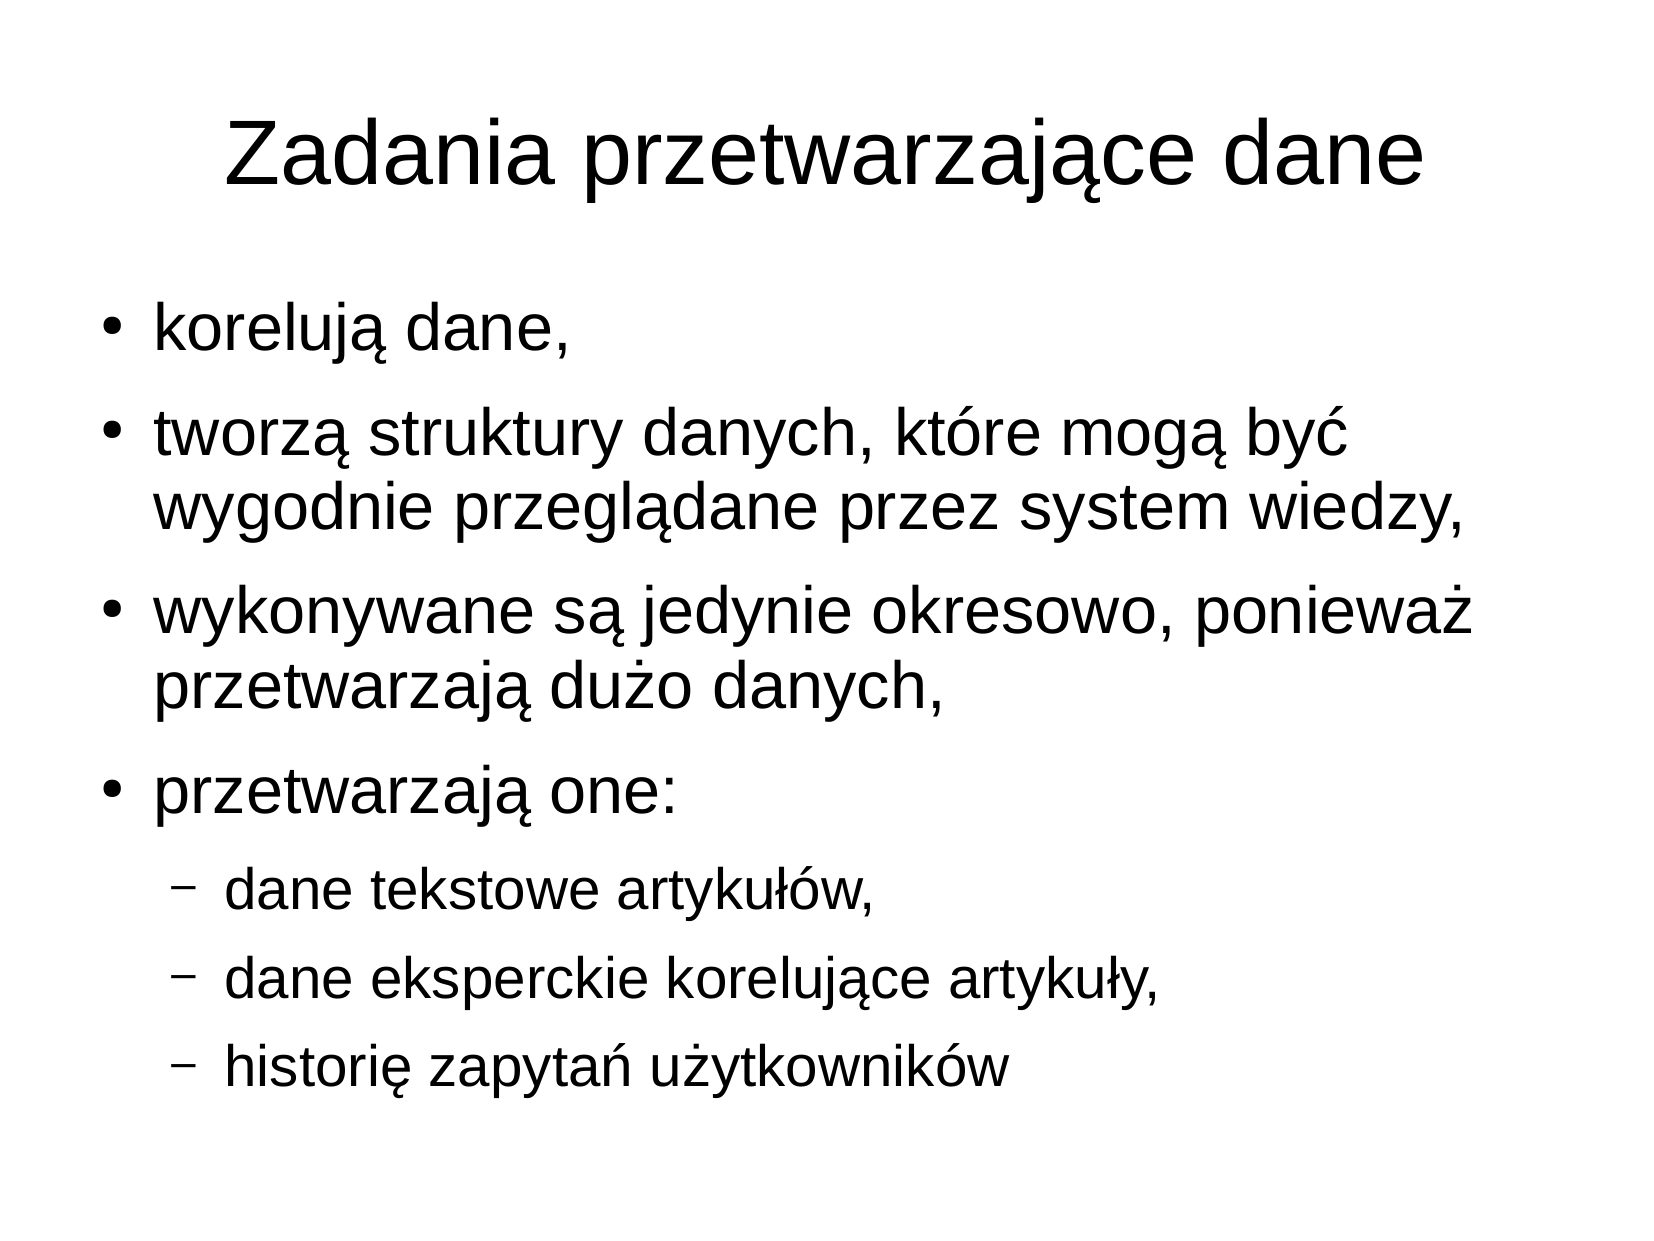

# Zadania przetwarzające dane
korelują dane,
tworzą struktury danych, które mogą być wygodnie przeglądane przez system wiedzy,
wykonywane są jedynie okresowo, ponieważ przetwarzają dużo danych,
przetwarzają one:
dane tekstowe artykułów,
dane eksperckie korelujące artykuły,
historię zapytań użytkowników